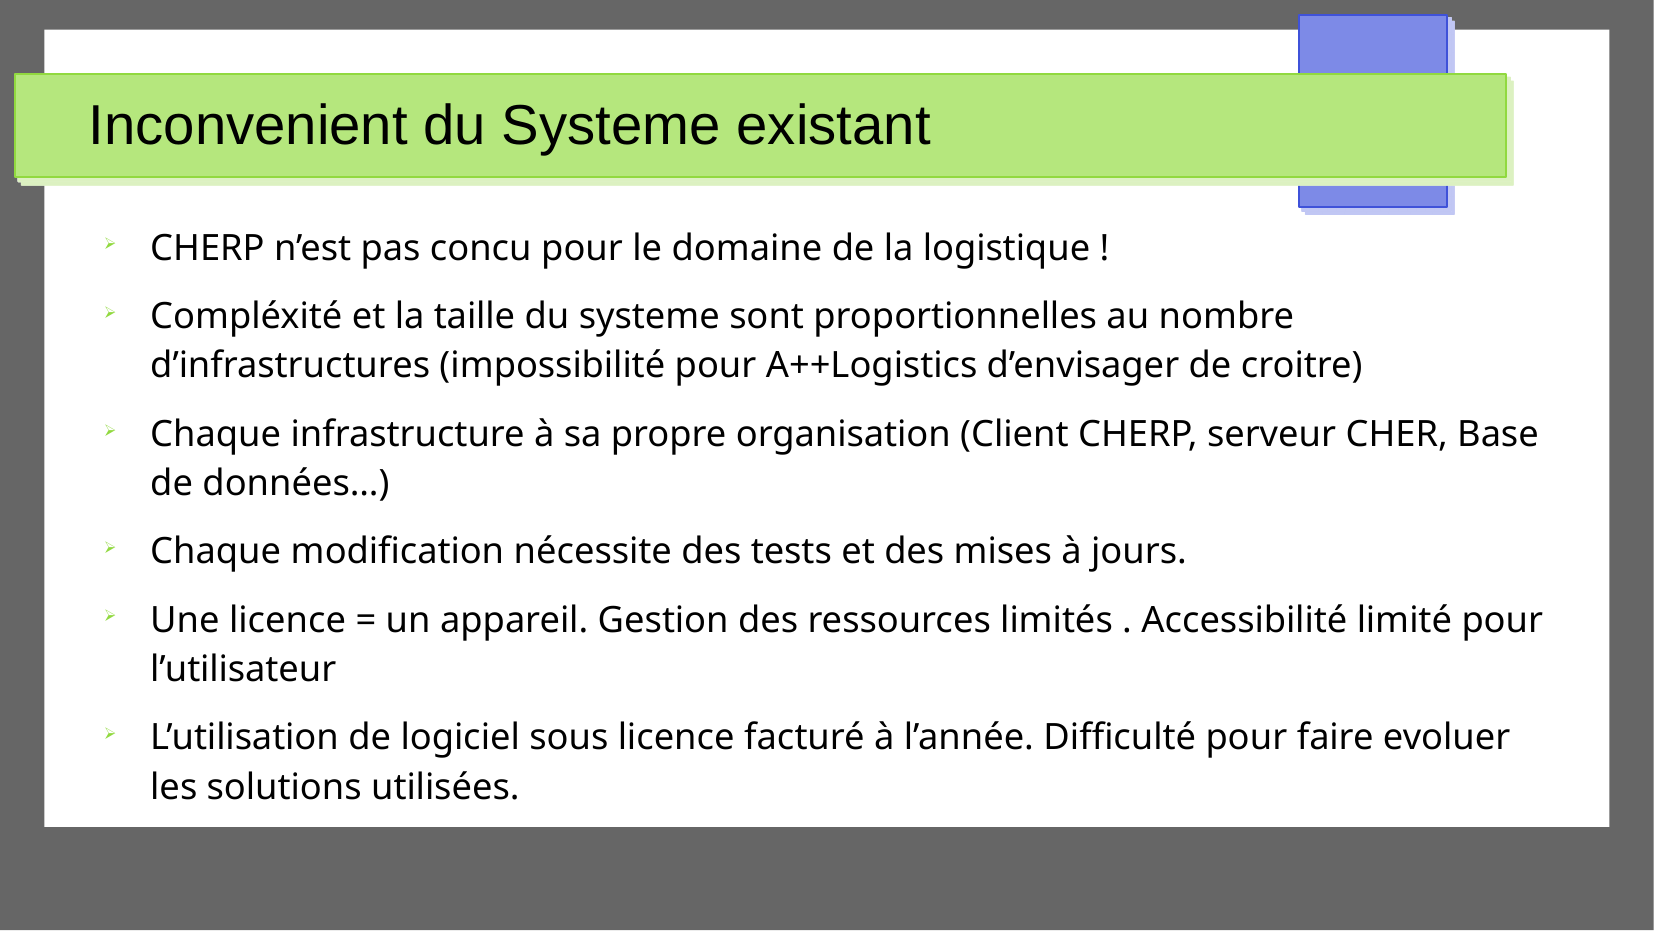

# Inconvenient du Systeme existant
CHERP n’est pas concu pour le domaine de la logistique !
Compléxité et la taille du systeme sont proportionnelles au nombre d’infrastructures (impossibilité pour A++Logistics d’envisager de croitre)
Chaque infrastructure à sa propre organisation (Client CHERP, serveur CHER, Base de données…)
Chaque modification nécessite des tests et des mises à jours.
Une licence = un appareil. Gestion des ressources limités . Accessibilité limité pour l’utilisateur
L’utilisation de logiciel sous licence facturé à l’année. Difficulté pour faire evoluer les solutions utilisées.